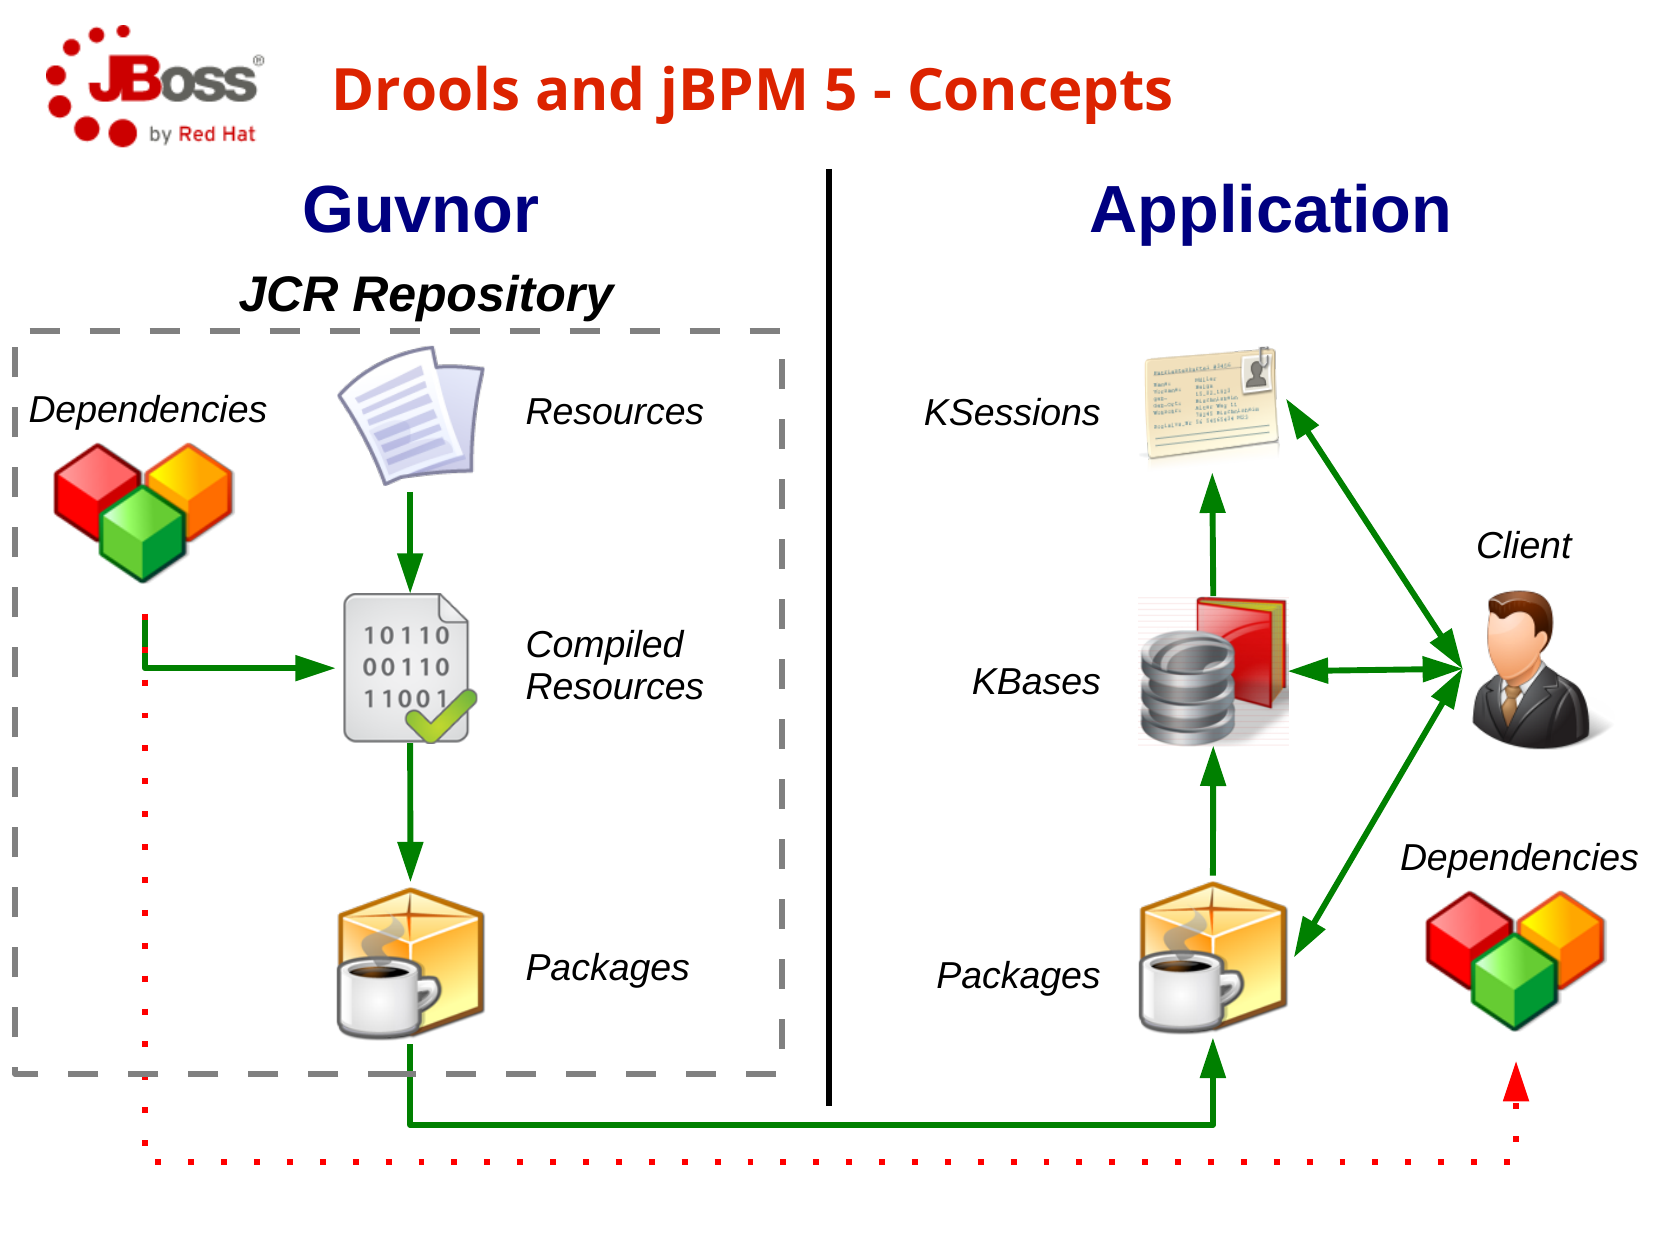

# Drools and jBPM 5 - Concepts
Guvnor
Application
JCR Repository
Dependencies
Resources
KSessions
Client
Compiled
Resources
KBases
Dependencies
Packages
Packages